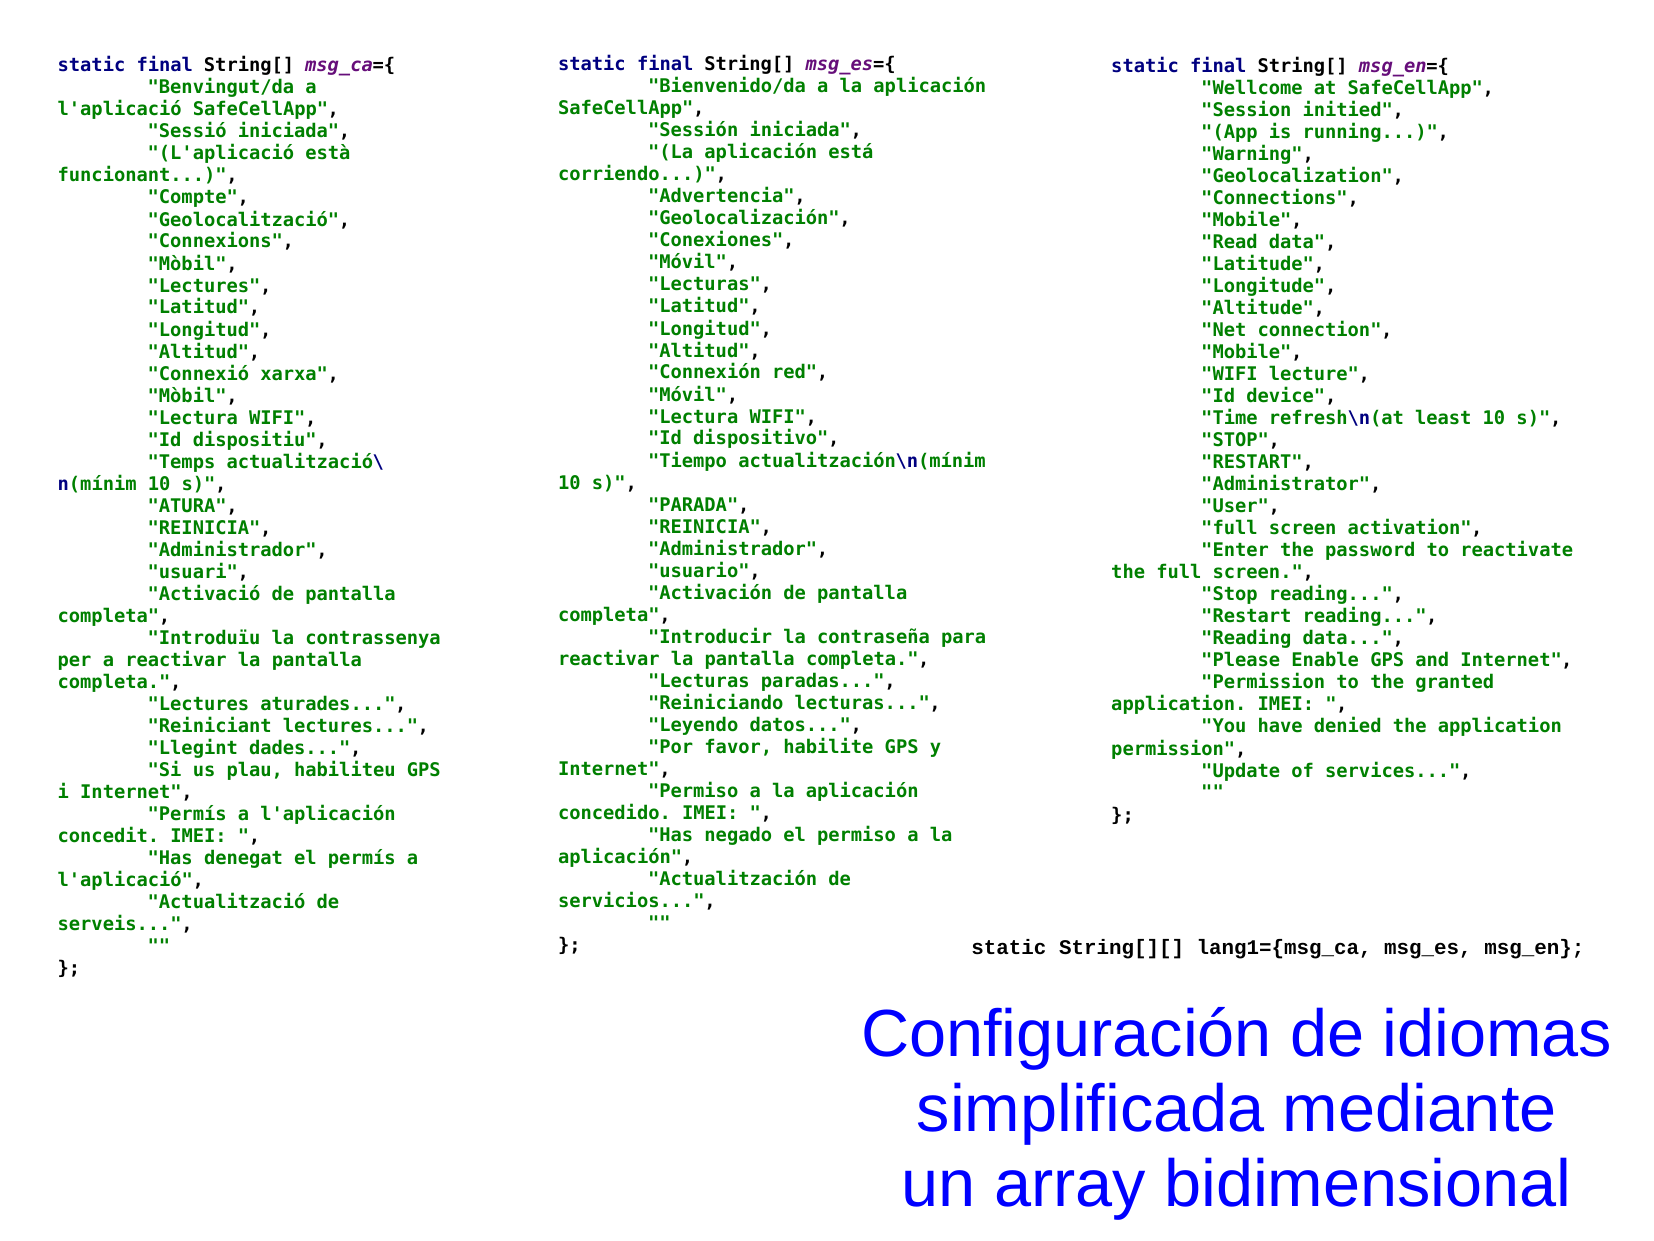

static final String[] msg_es={
 "Bienvenido/da a la aplicación SafeCellApp",
 "Sessión iniciada",
 "(La aplicación está corriendo...)",
 "Advertencia",
 "Geolocalización",
 "Conexiones",
 "Móvil",
 "Lecturas",
 "Latitud",
 "Longitud",
 "Altitud",
 "Connexión red",
 "Móvil",
 "Lectura WIFI",
 "Id dispositivo",
 "Tiempo actualitzación\n(mínim 10 s)",
 "PARADA",
 "REINICIA",
 "Administrador",
 "usuario",
 "Activación de pantalla completa",
 "Introducir la contraseña para reactivar la pantalla completa.",
 "Lecturas paradas...",
 "Reiniciando lecturas...",
 "Leyendo datos...",
 "Por favor, habilite GPS y Internet",
 "Permiso a la aplicación concedido. IMEI: ",
 "Has negado el permiso a la aplicación",
 "Actualitzación de servicios...",
 ""
};
static final String[] msg_ca={
 "Benvingut/da a l'aplicació SafeCellApp",
 "Sessió iniciada",
 "(L'aplicació està funcionant...)",
 "Compte",
 "Geolocalització",
 "Connexions",
 "Mòbil",
 "Lectures",
 "Latitud",
 "Longitud",
 "Altitud",
 "Connexió xarxa",
 "Mòbil",
 "Lectura WIFI",
 "Id dispositiu",
 "Temps actualització\n(mínim 10 s)",
 "ATURA",
 "REINICIA",
 "Administrador",
 "usuari",
 "Activació de pantalla completa",
 "Introduïu la contrassenya per a reactivar la pantalla completa.",
 "Lectures aturades...",
 "Reiniciant lectures...",
 "Llegint dades...",
 "Si us plau, habiliteu GPS i Internet",
 "Permís a l'aplicación concedit. IMEI: ",
 "Has denegat el permís a l'aplicació",
 "Actualització de serveis...",
 ""
};
static final String[] msg_en={
 "Wellcome at SafeCellApp",
 "Session initied",
 "(App is running...)",
 "Warning",
 "Geolocalization",
 "Connections",
 "Mobile",
 "Read data",
 "Latitude",
 "Longitude",
 "Altitude",
 "Net connection",
 "Mobile",
 "WIFI lecture",
 "Id device",
 "Time refresh\n(at least 10 s)",
 "STOP",
 "RESTART",
 "Administrator",
 "User",
 "full screen activation",
 "Enter the password to reactivate the full screen.",
 "Stop reading...",
 "Restart reading...",
 "Reading data...",
 "Please Enable GPS and Internet",
 "Permission to the granted application. IMEI: ",
 "You have denied the application permission",
 "Update of services...",
 ""
};
static String[][] lang1={msg_ca, msg_es, msg_en};
# Configuración de idiomas simplificada mediante un array bidimensional